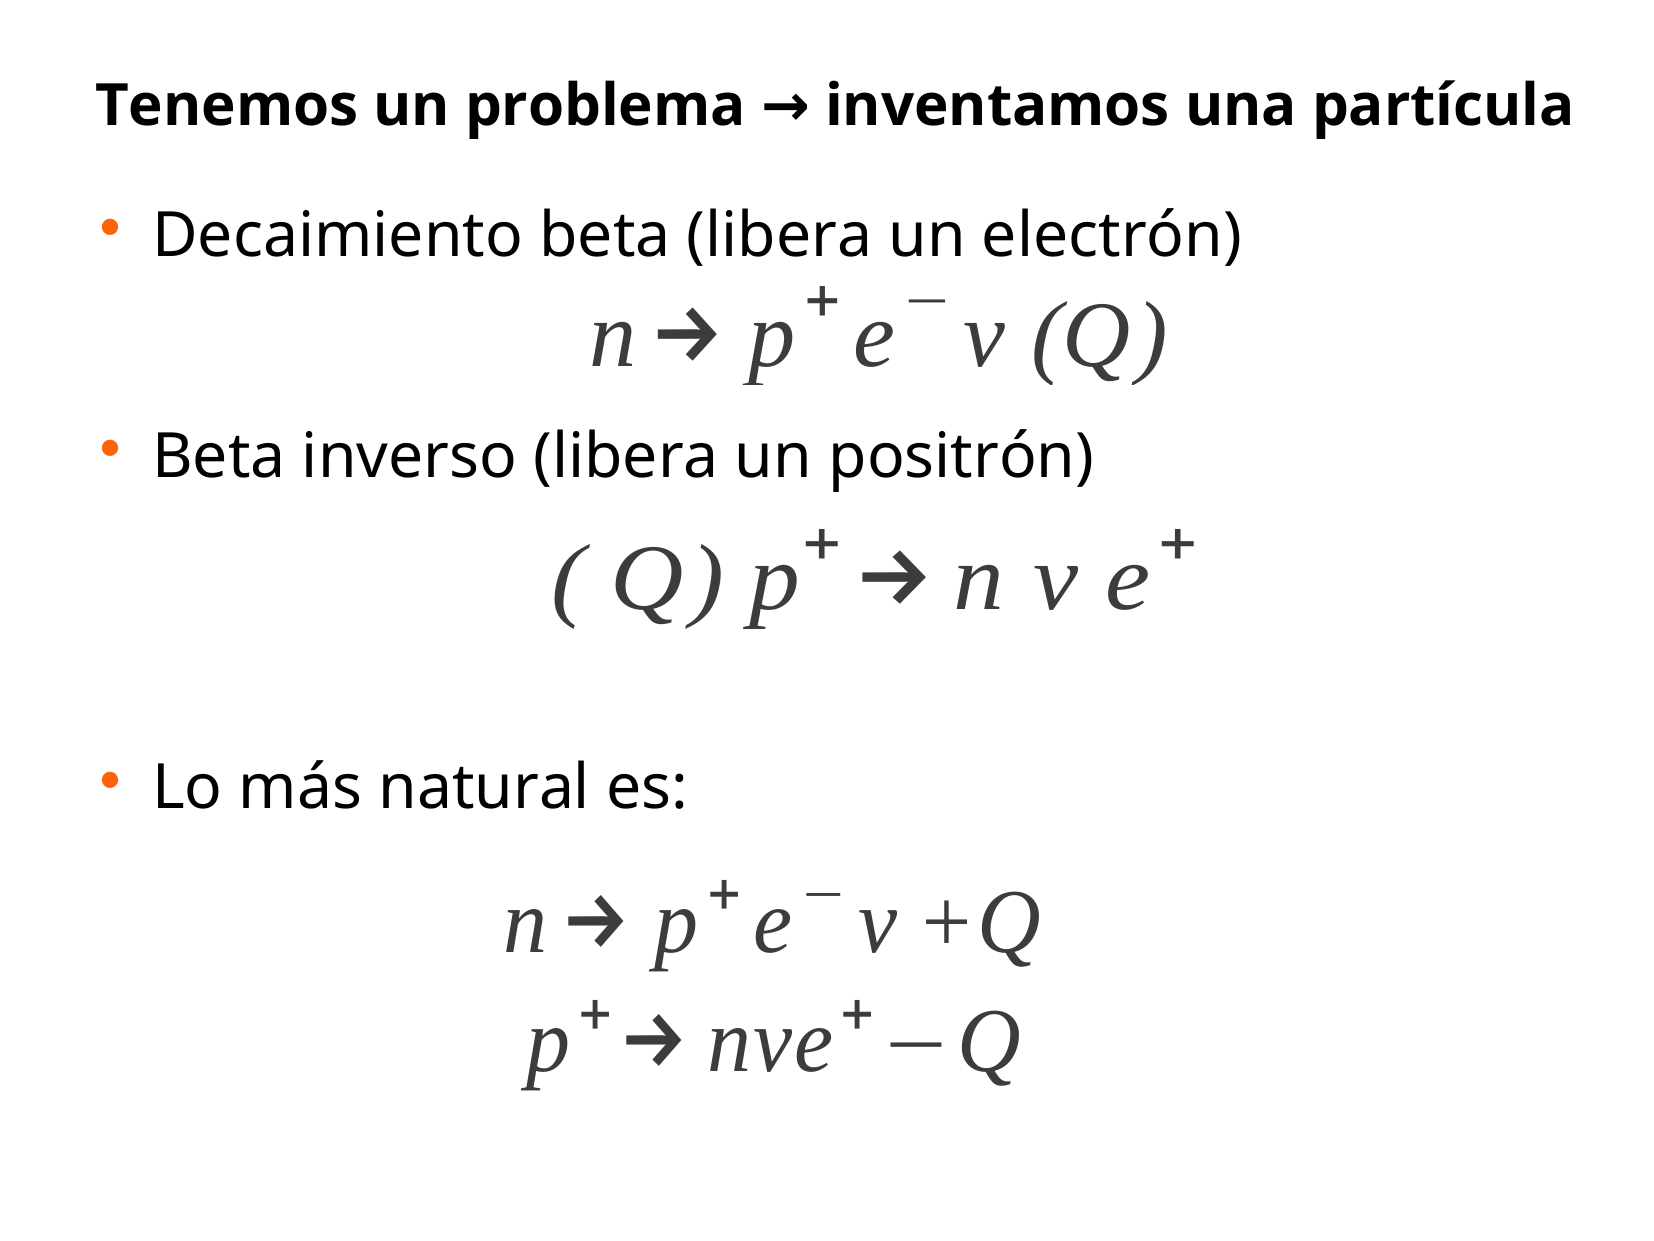

# Tenemos un problema → inventamos una partícula
Decaimiento beta (libera un electrón)
Beta inverso (libera un positrón)
Lo más natural es: